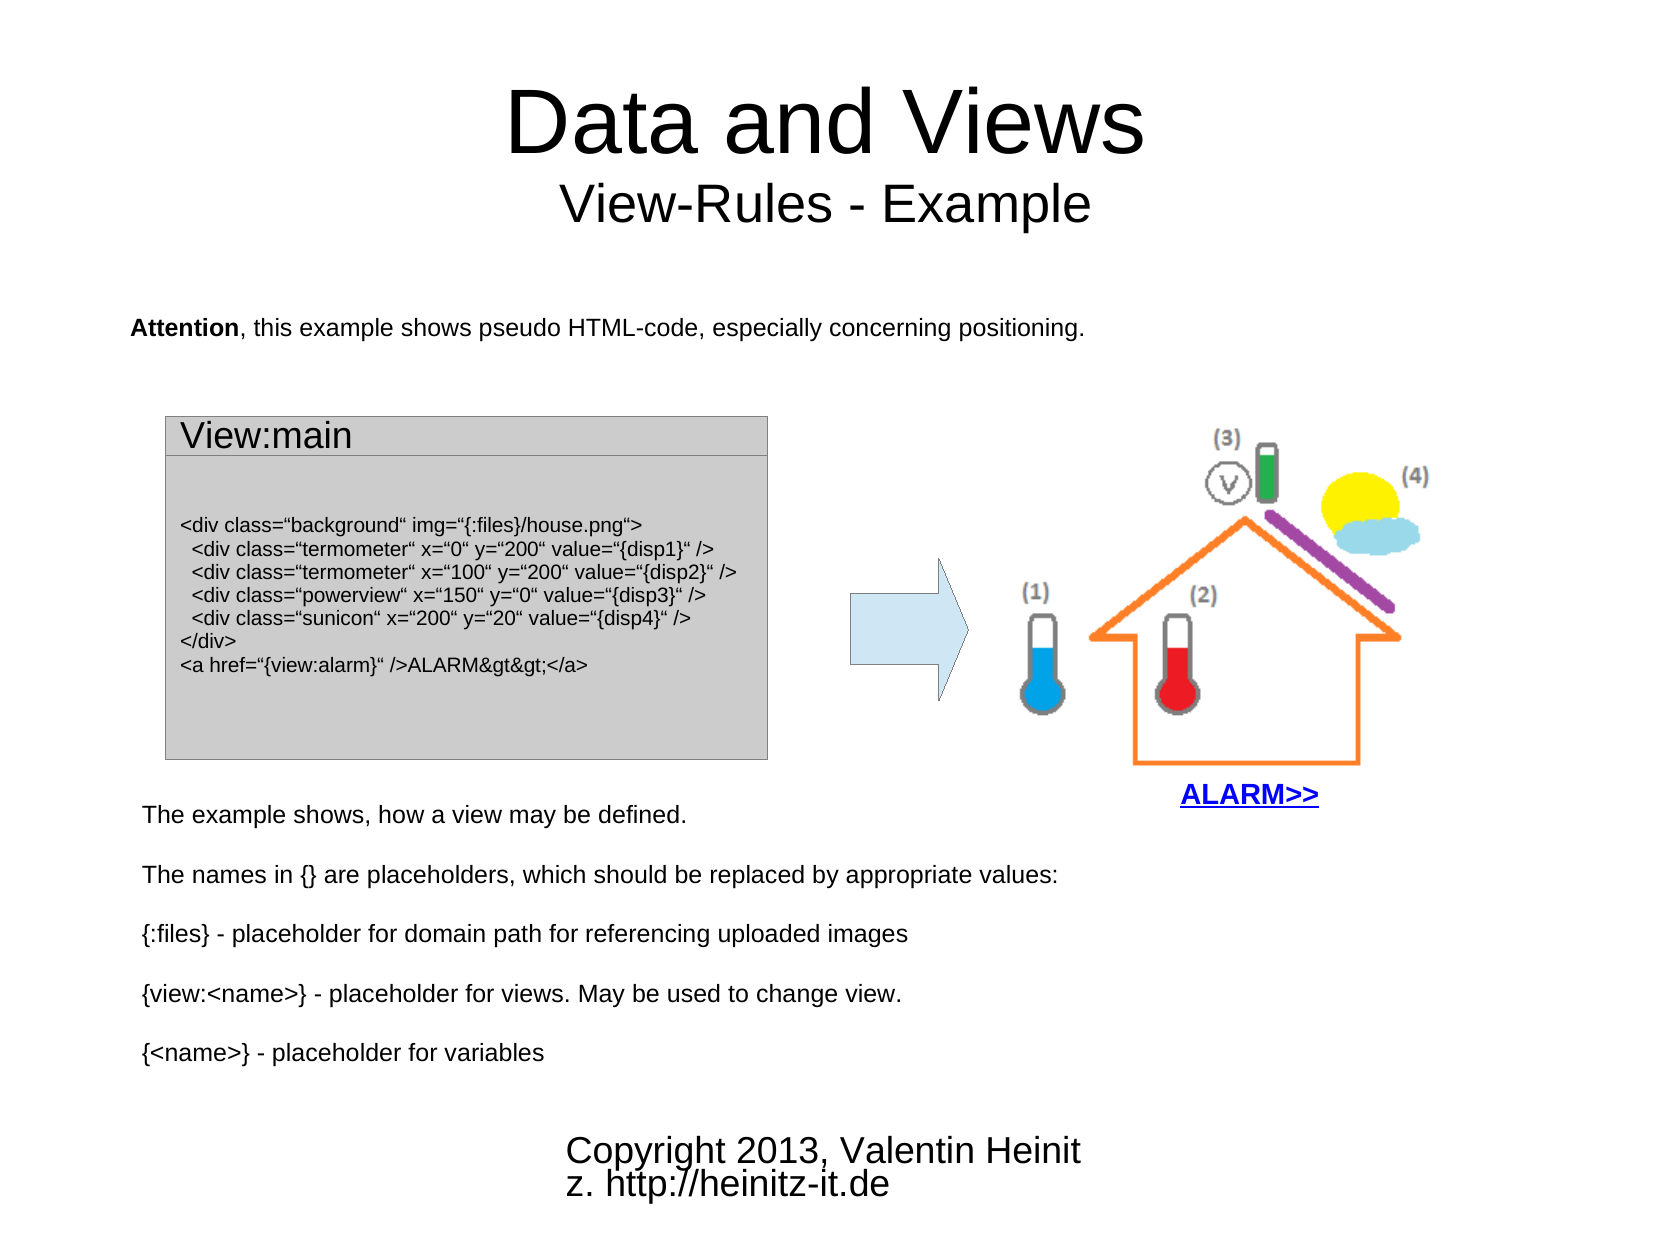

# Data and Views View-Rules - Example
Attention, this example shows pseudo HTML-code, especially concerning positioning.
View:main
<div class=“background“ img=“{:files}/house.png“>
 <div class=“termometer“ x=“0“ y=“200“ value=“{disp1}“ />
 <div class=“termometer“ x=“100“ y=“200“ value=“{disp2}“ />
 <div class=“powerview“ x=“150“ y=“0“ value=“{disp3}“ />
 <div class=“sunicon“ x=“200“ y=“20“ value=“{disp4}“ />
</div>
<a href=“{view:alarm}“ />ALARM&gt&gt;</a>
ALARM>>
The example shows, how a view may be defined.
The names in {} are placeholders, which should be replaced by appropriate values:
{:files} - placeholder for domain path for referencing uploaded images
{view:<name>} - placeholder for views. May be used to change view.
{<name>} - placeholder for variables
Copyright 2013, Valentin Heinitz. http://heinitz-it.de